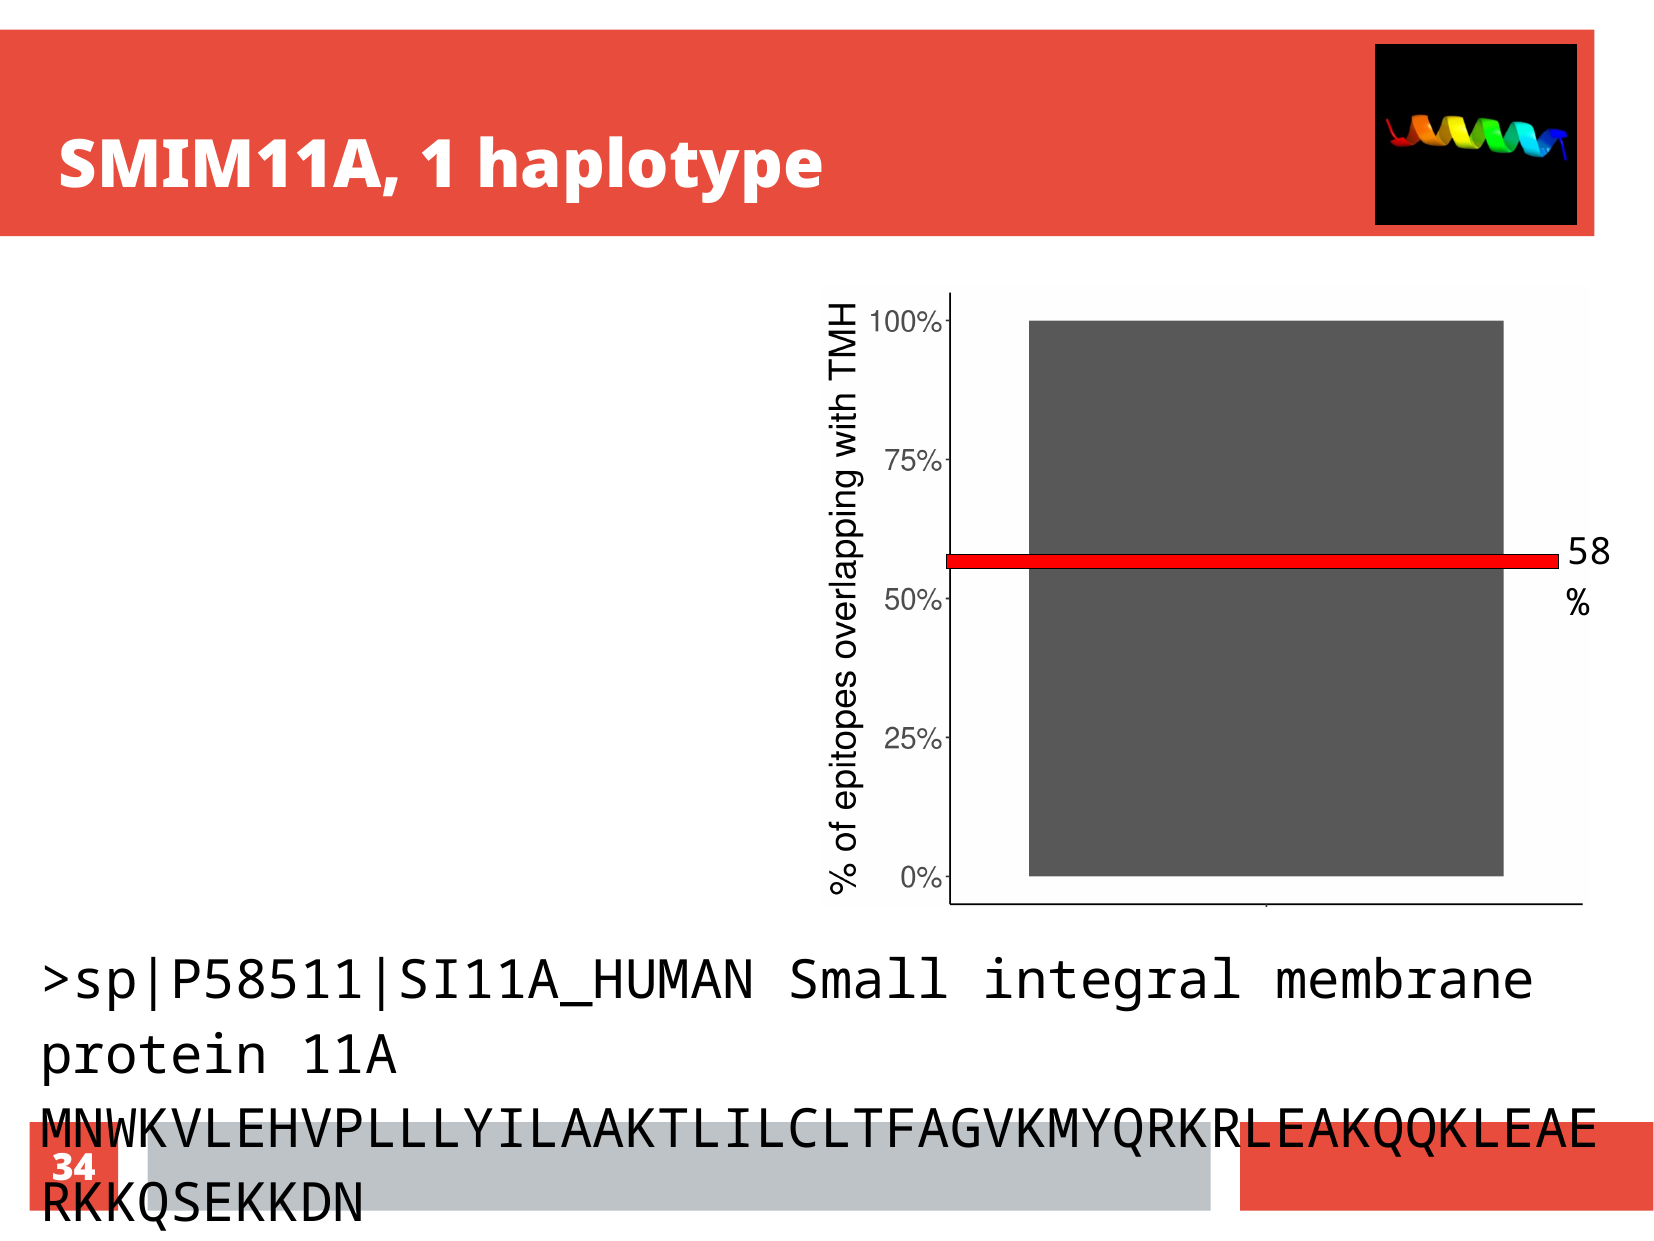

# SMIM11A, 1 haplotype
58%
>sp|P58511|SI11A_HUMAN Small integral membrane protein 11A
MNWKVLEHVPLLLYILAAKTLILCLTFAGVKMYQRKRLEAKQQKLEAERKKQSEKKDN
oooooooooMMMMMMMMMMMMMMMMMMMMMMMiiiiiiiiiiiiiiiiiiiiiiiiii
34